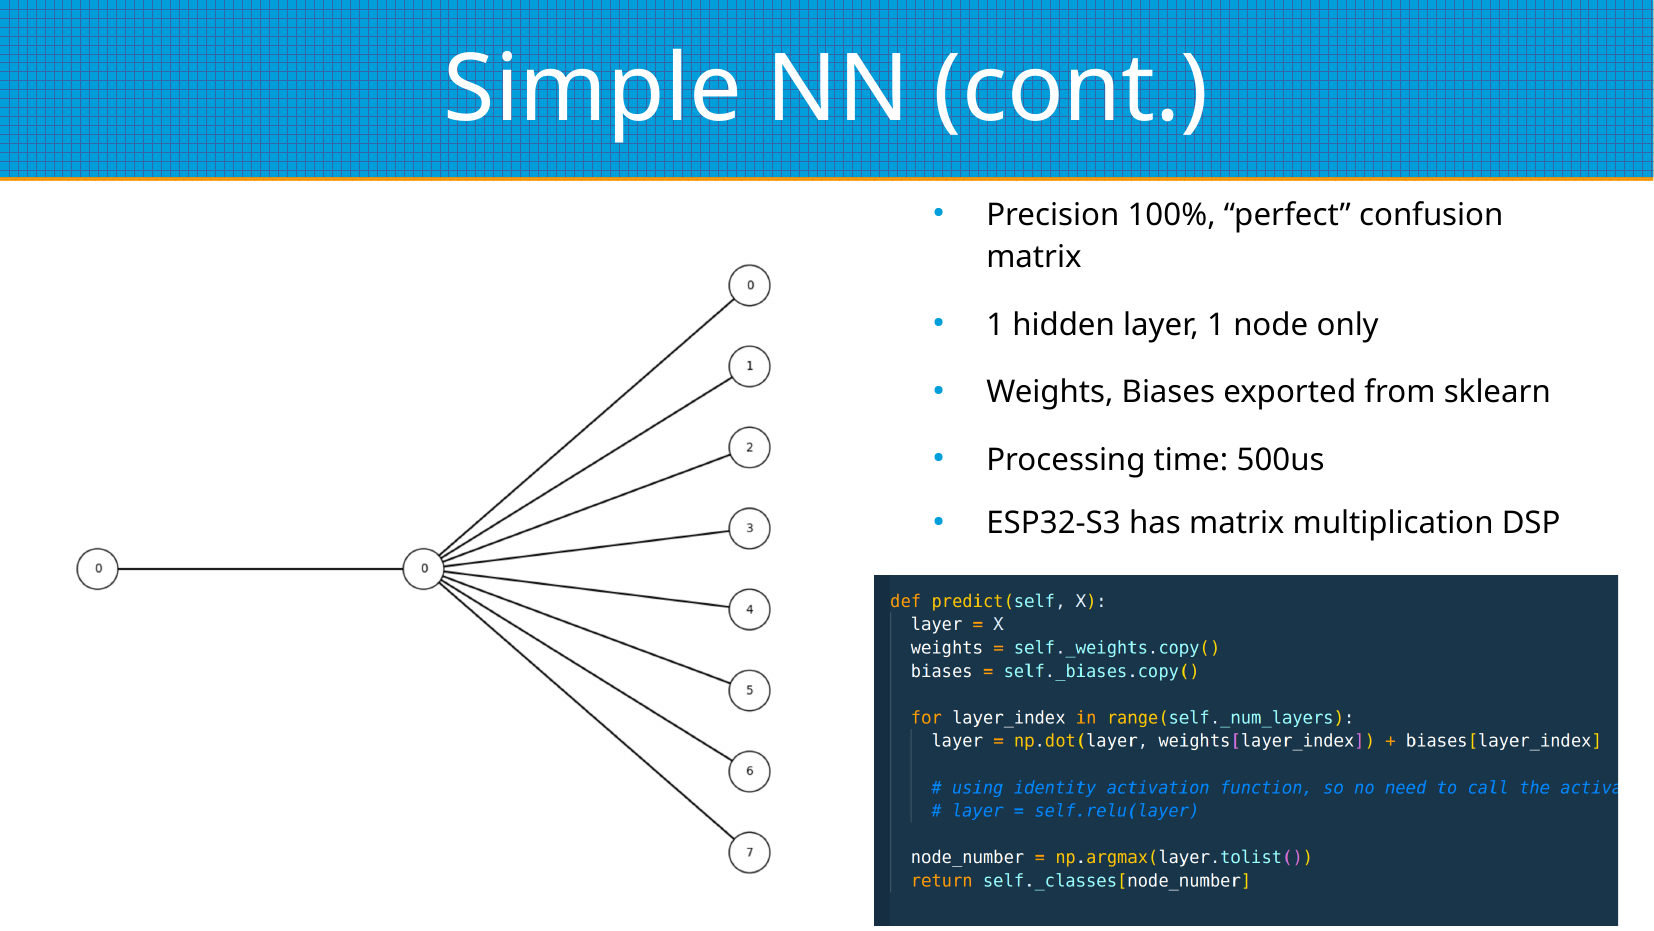

# Simple NN (cont.)
Precision 100%, “perfect” confusion matrix
1 hidden layer, 1 node only
Weights, Biases exported from sklearn
Processing time: 500us
ESP32-S3 has matrix multiplication DSP